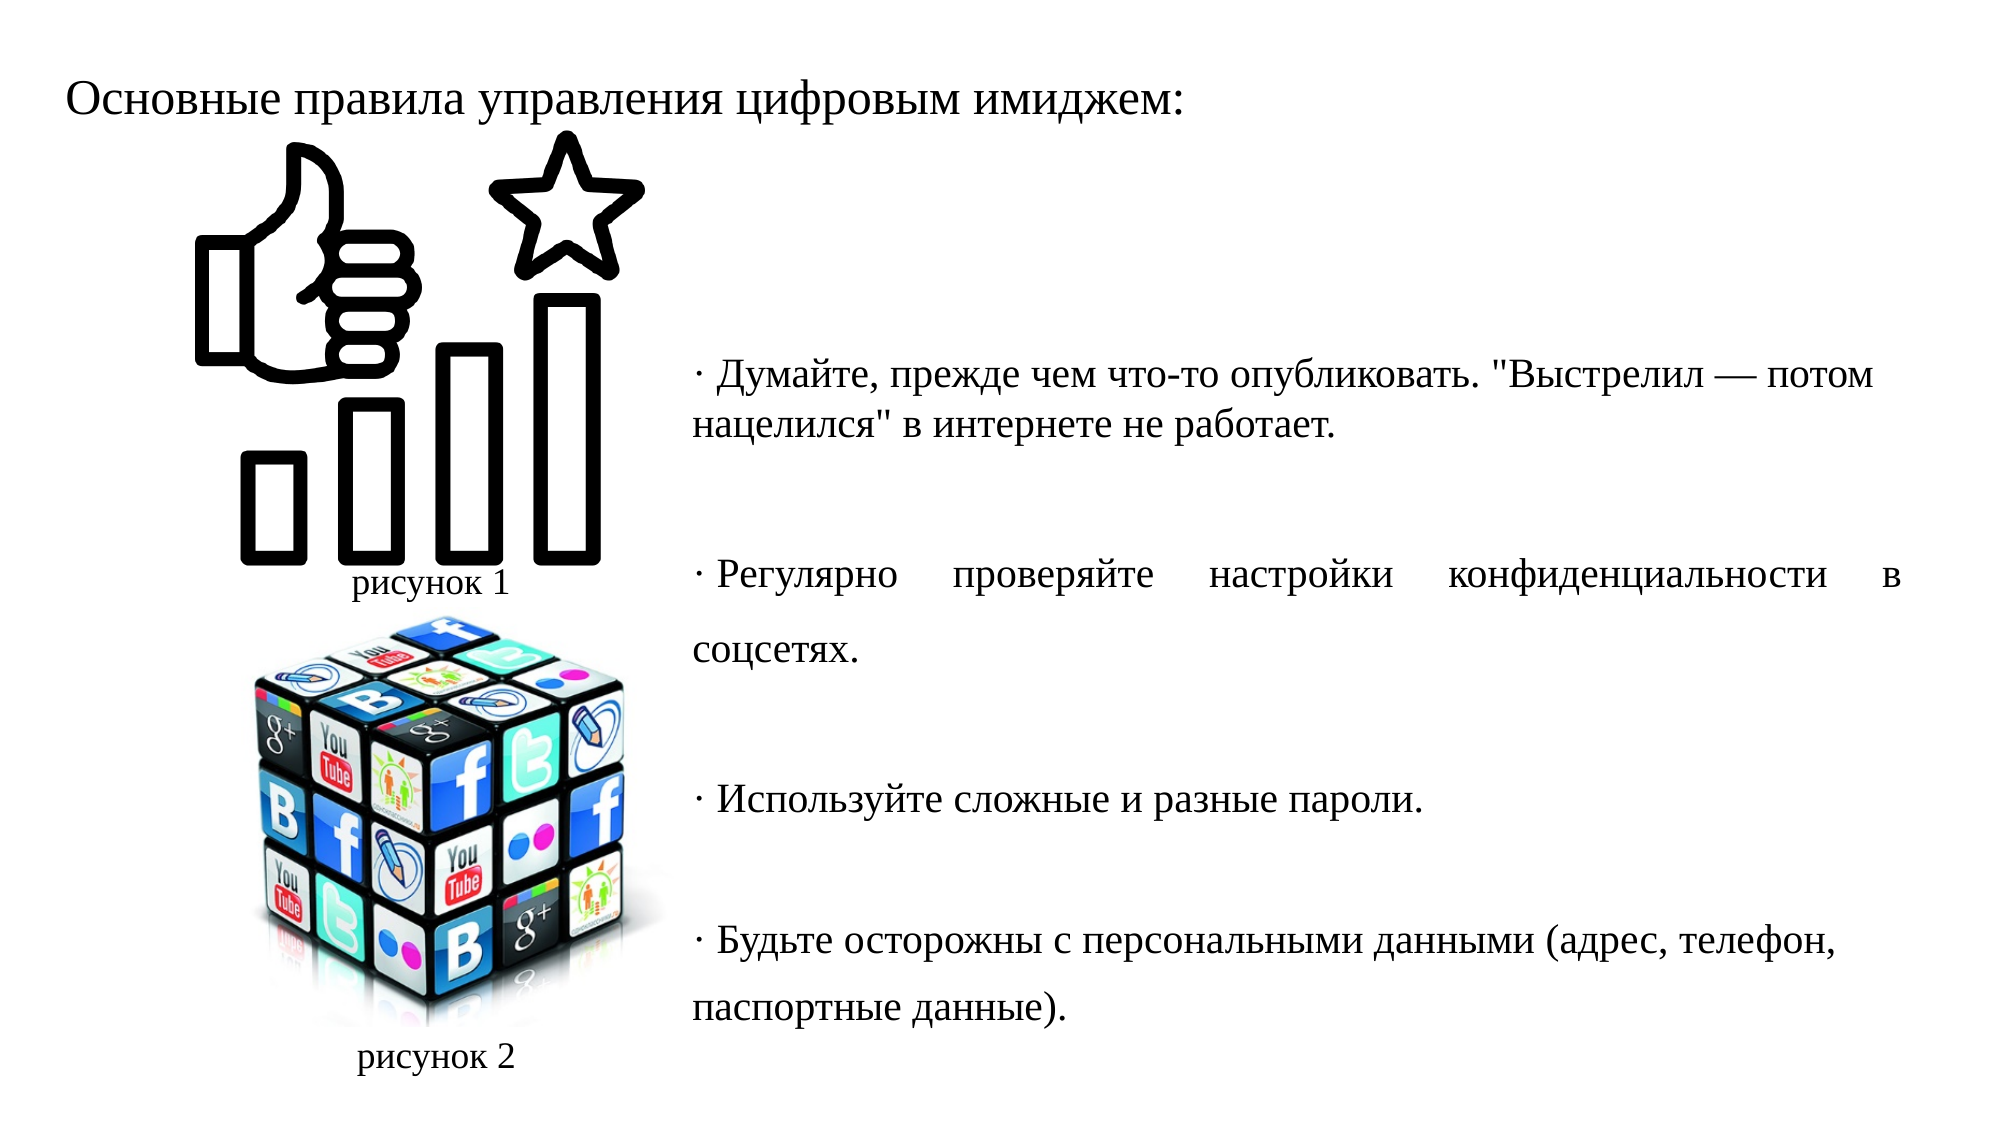

Основные правила управления цифровым имиджем:
· Думайте, прежде чем что-то опубликовать. "Выстрелил — потом нацелился" в интернете не работает.
· Регулярно проверяйте настройки конфиденциальности в соцсетях.
· Используйте сложные и разные пароли.
· Будьте осторожны с персональными данными (адрес, телефон,
паспортные данные).
рисунок 1
рисунок 2